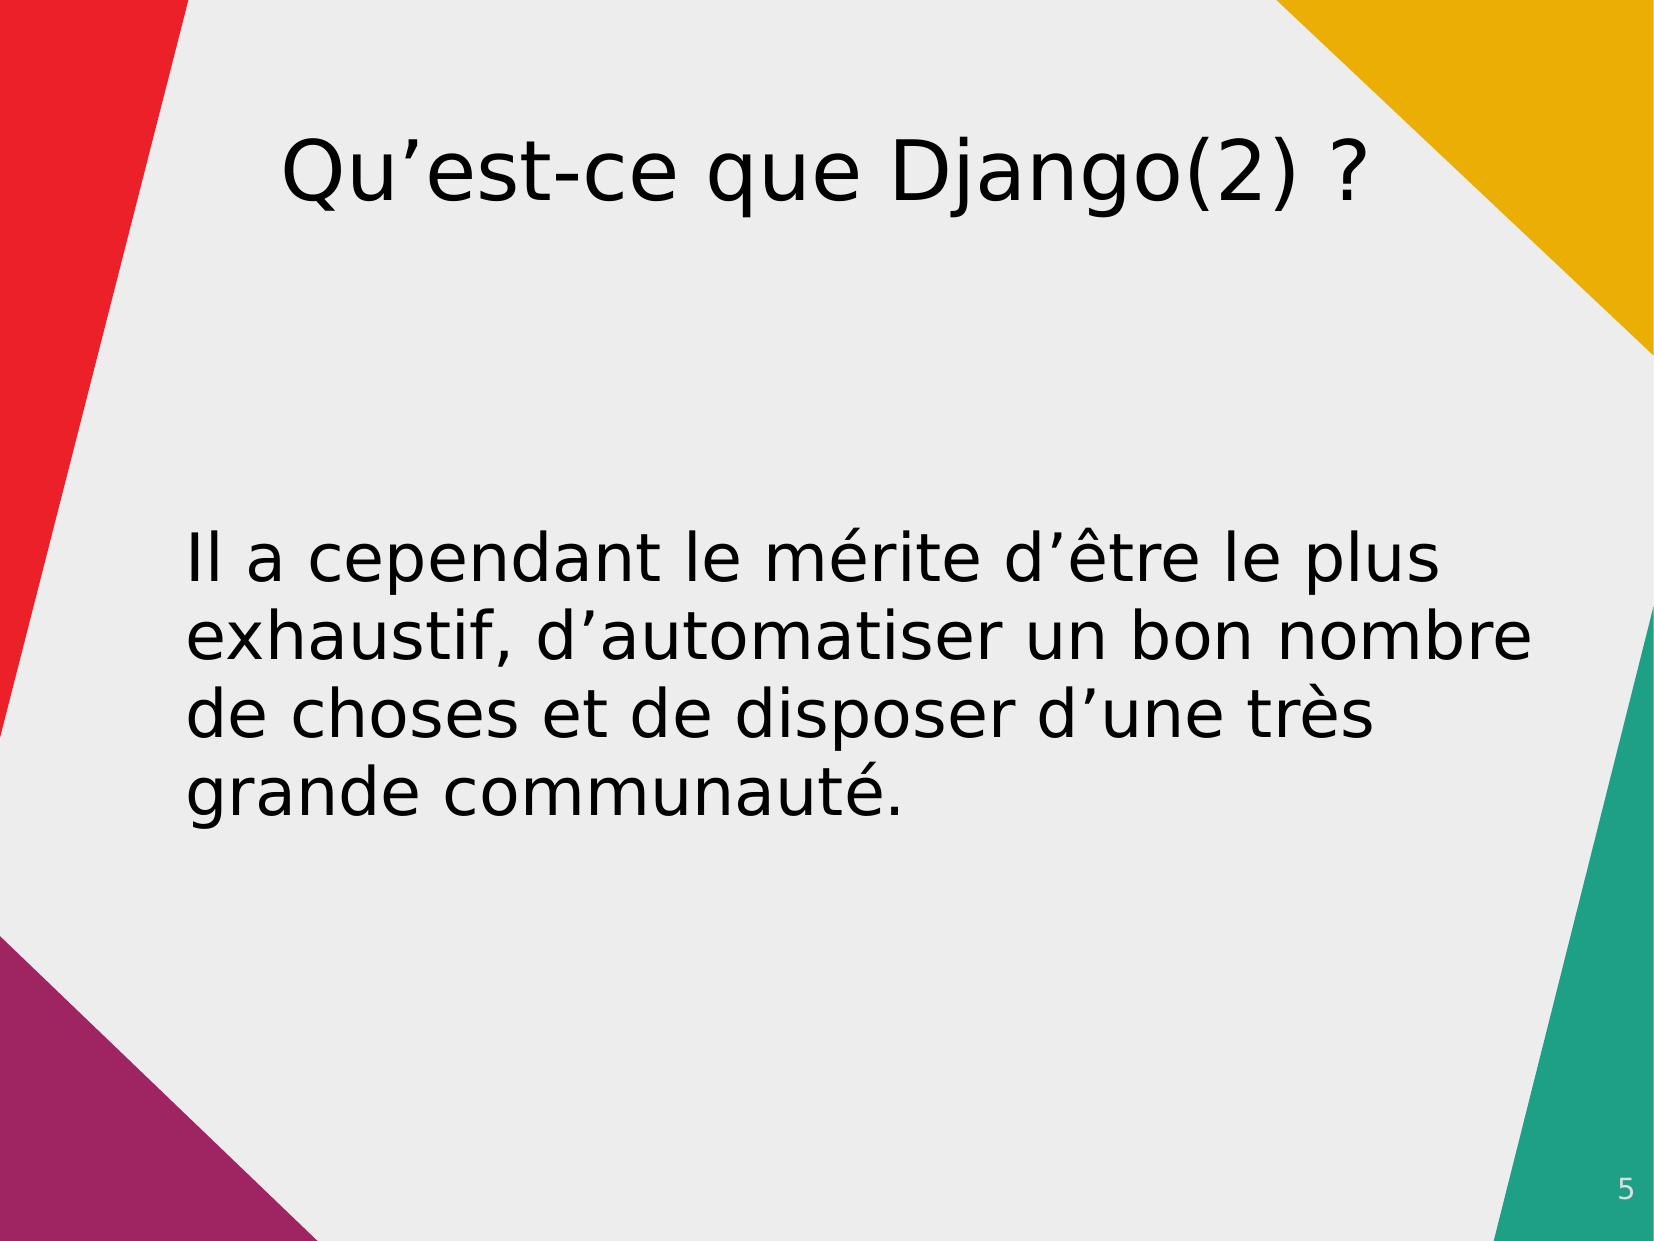

# Qu’est-ce que Django(2) ?
Il a cependant le mérite d’être le plus exhaustif, d’automatiser un bon nombre de choses et de disposer d’une très grande communauté.
5